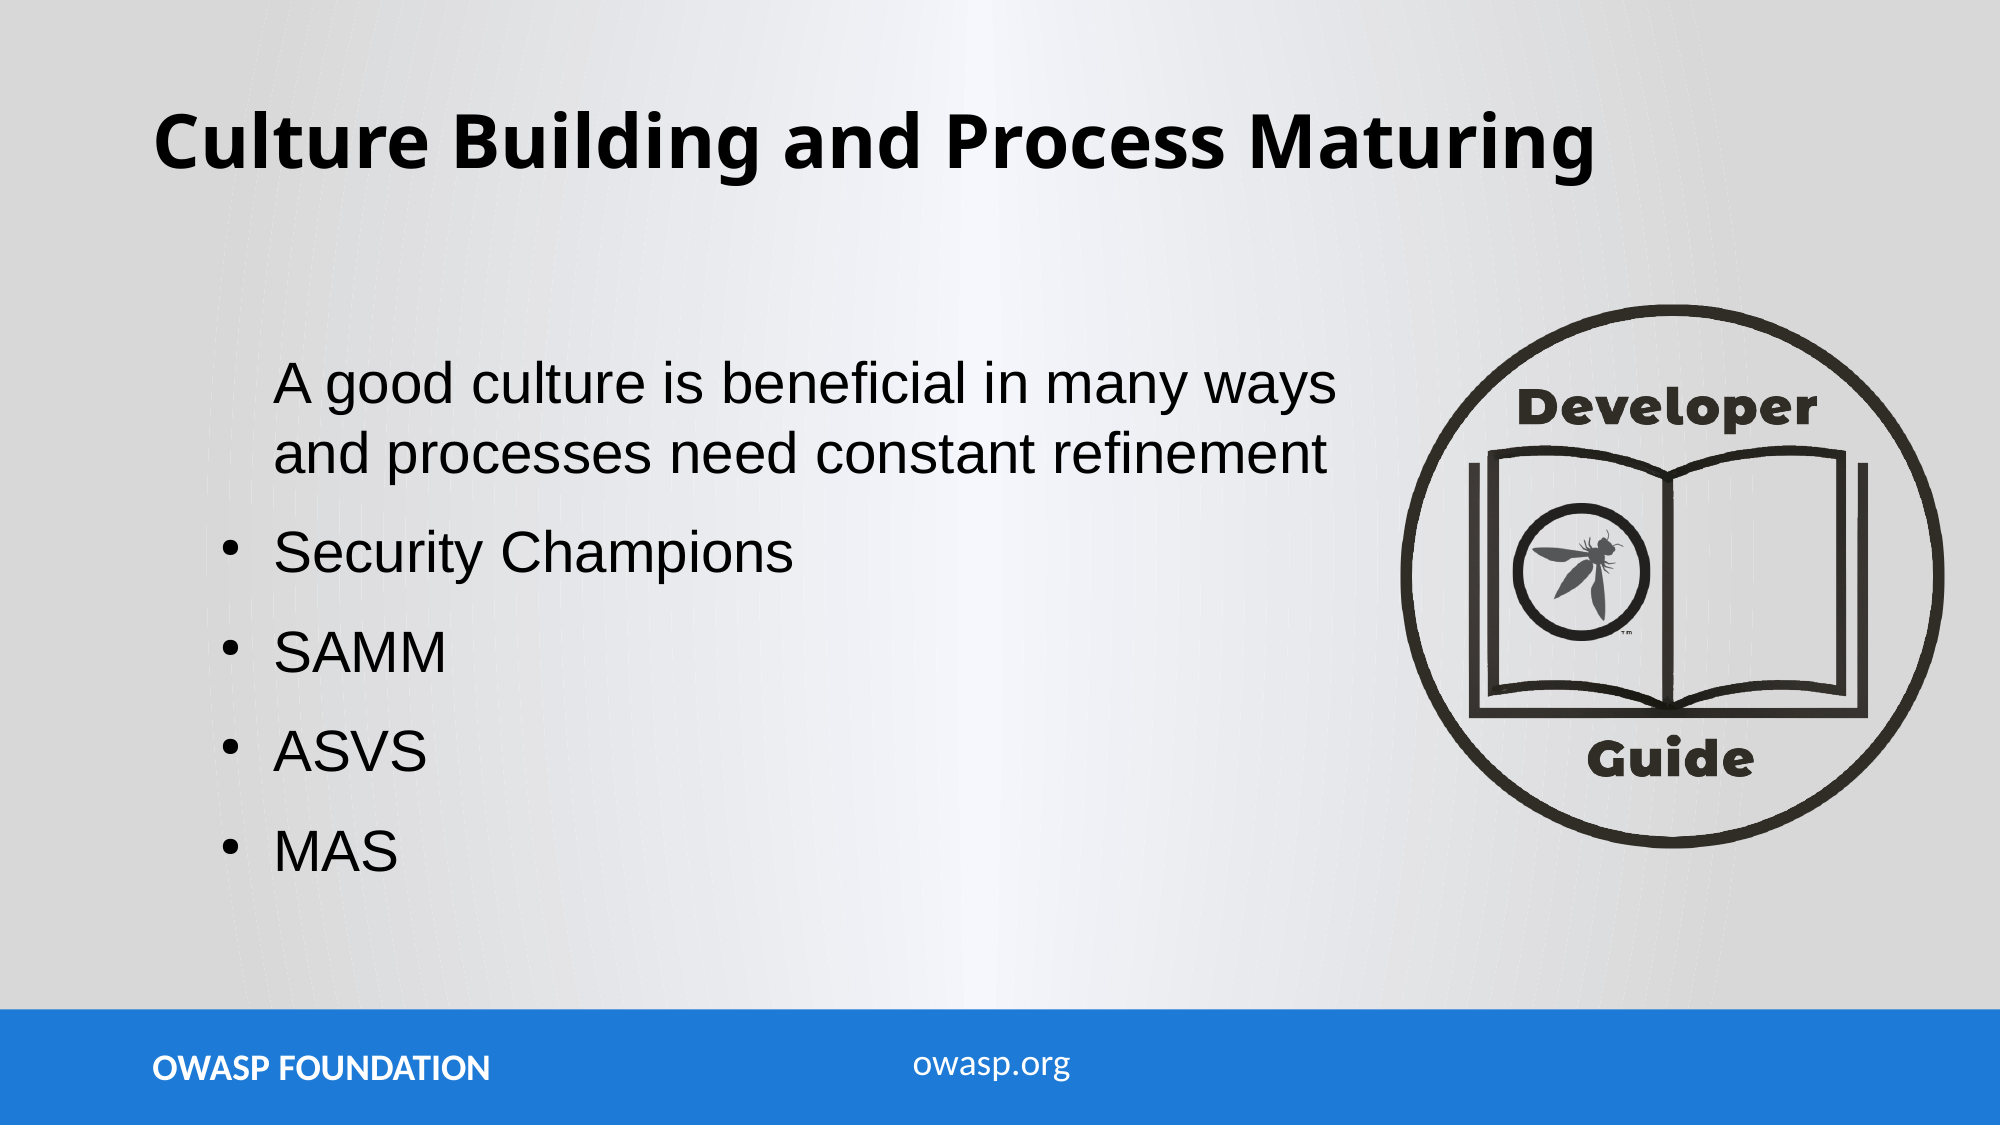

# Culture Building and Process Maturing
A good culture is beneficial in many ways
and processes need constant refinement
Security Champions
SAMM
ASVS
MAS